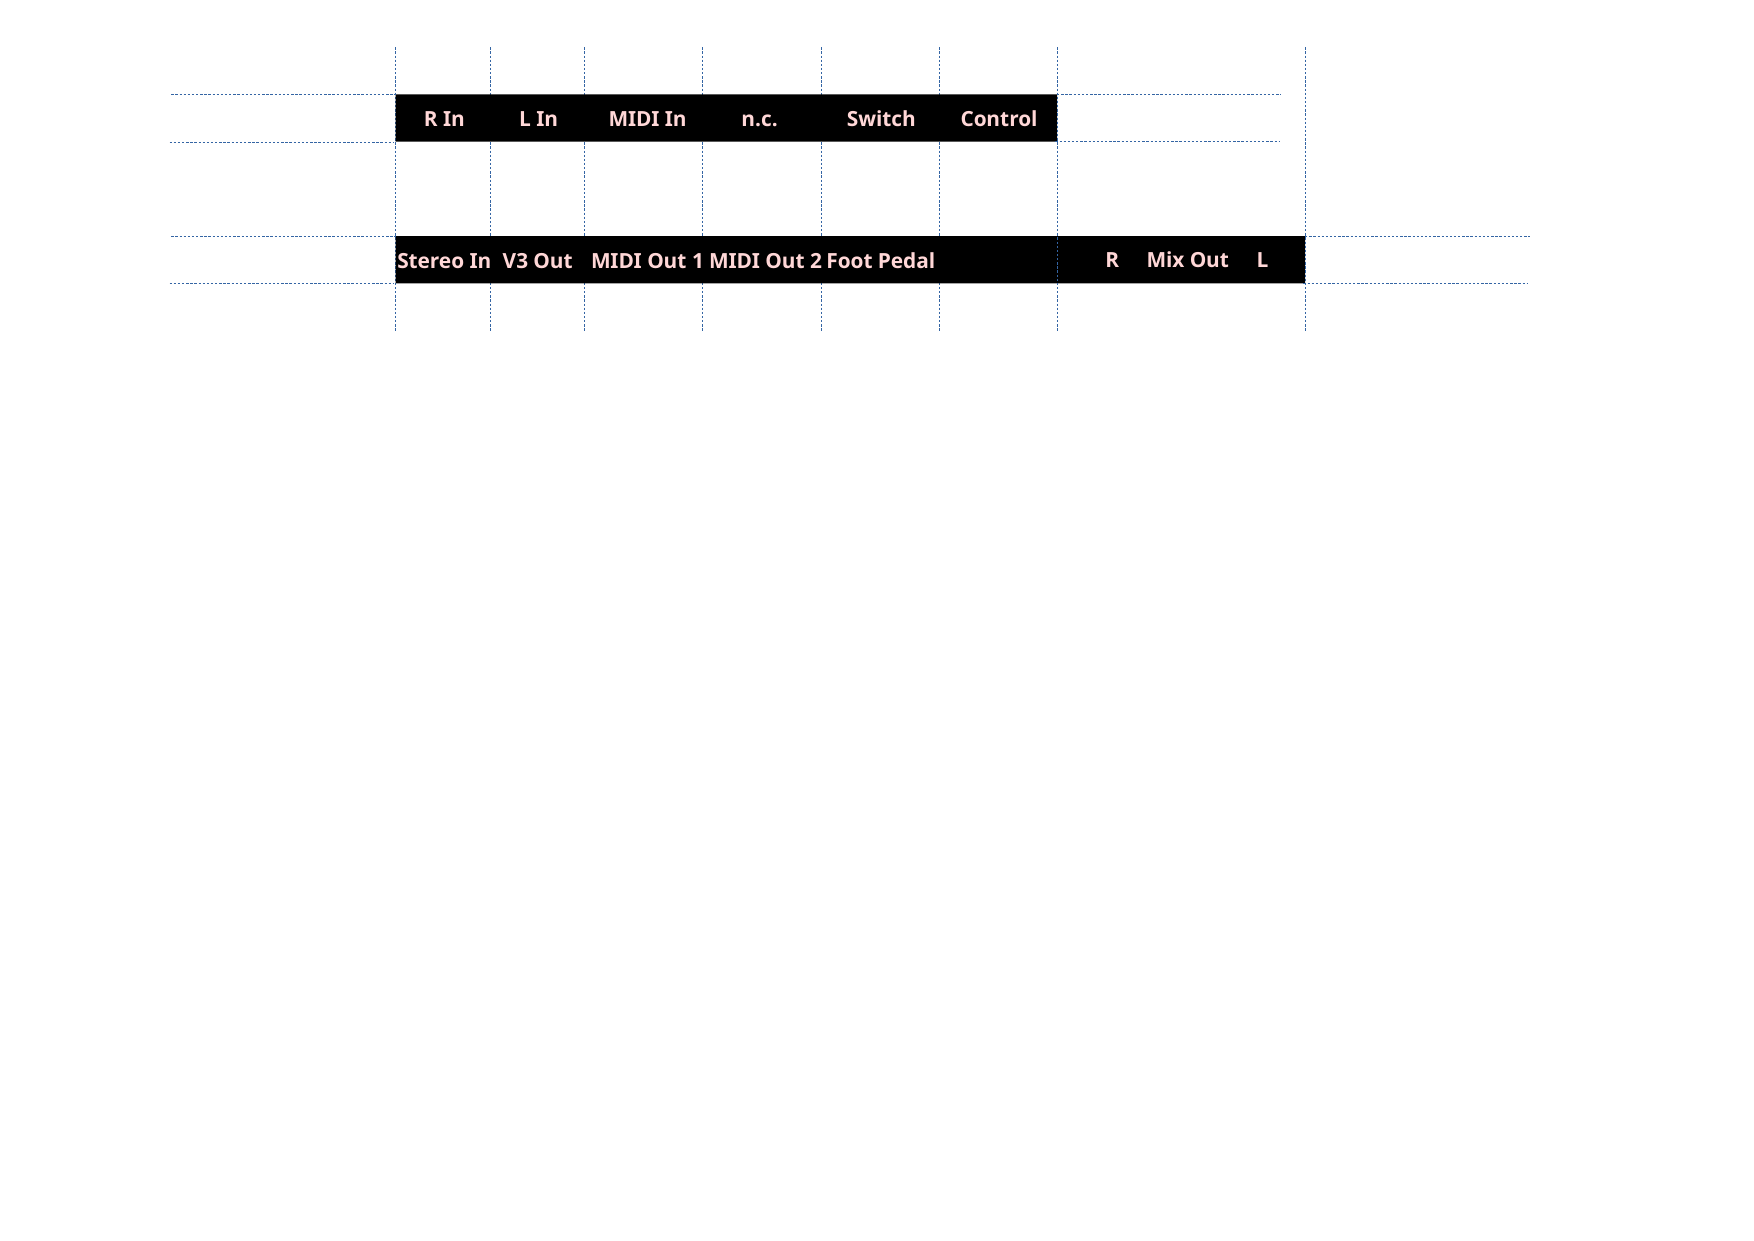

R In
L In
MIDI In
n.c.
Switch
Control
R Mix Out L
Foot Pedal
Stereo In
MIDI Out 1
V3 Out
MIDI Out 2